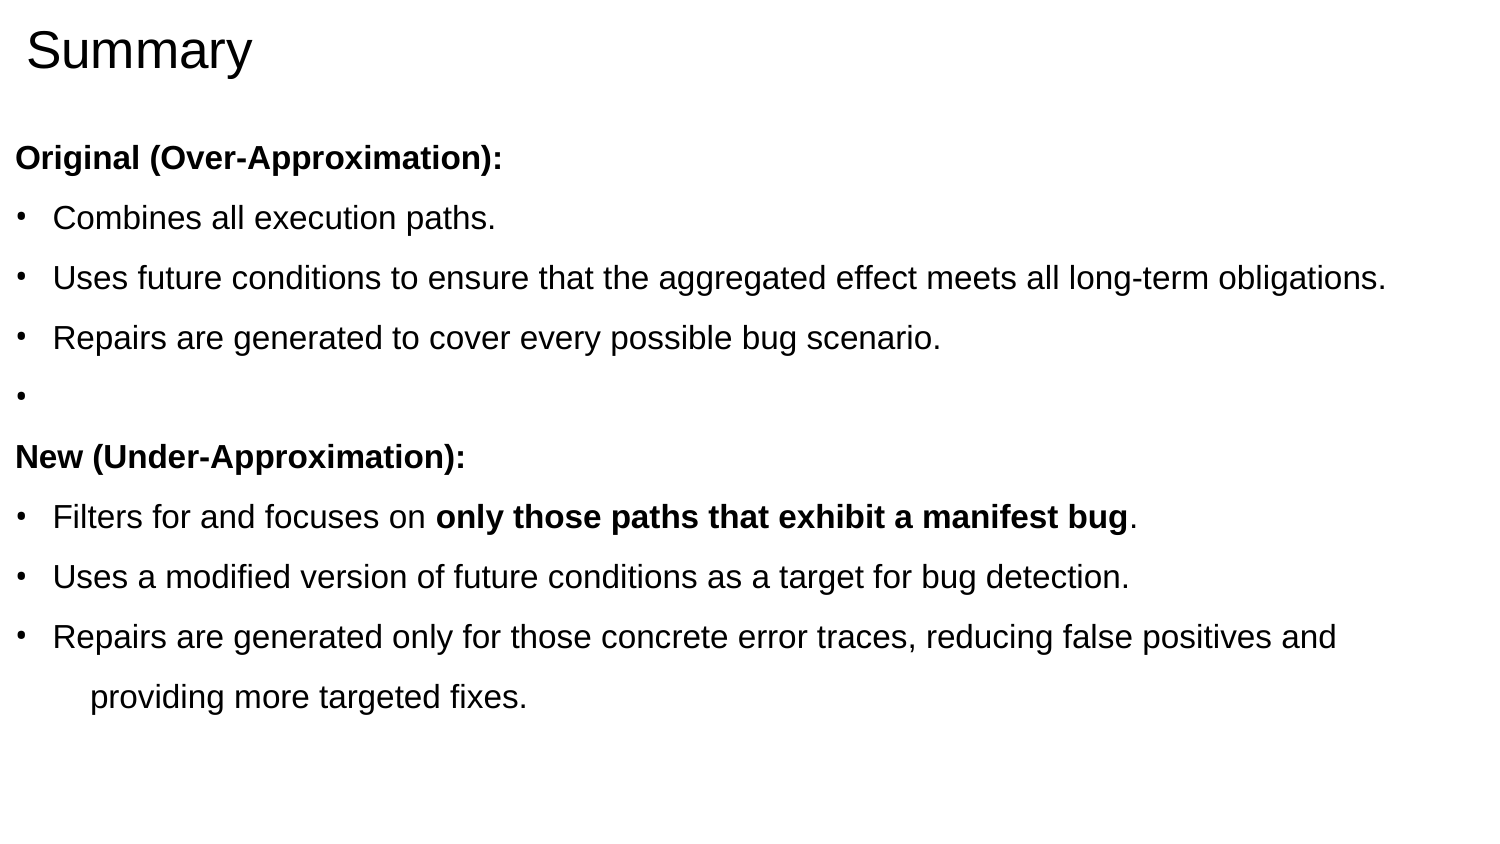

# Summary
Original (Over‐Approximation):
Combines all execution paths.
Uses future conditions to ensure that the aggregated effect meets all long-term obligations.
Repairs are generated to cover every possible bug scenario.
New (Under‐Approximation):
Filters for and focuses on only those paths that exhibit a manifest bug.
Uses a modified version of future conditions as a target for bug detection.
Repairs are generated only for those concrete error traces, reducing false positives and providing more targeted fixes.